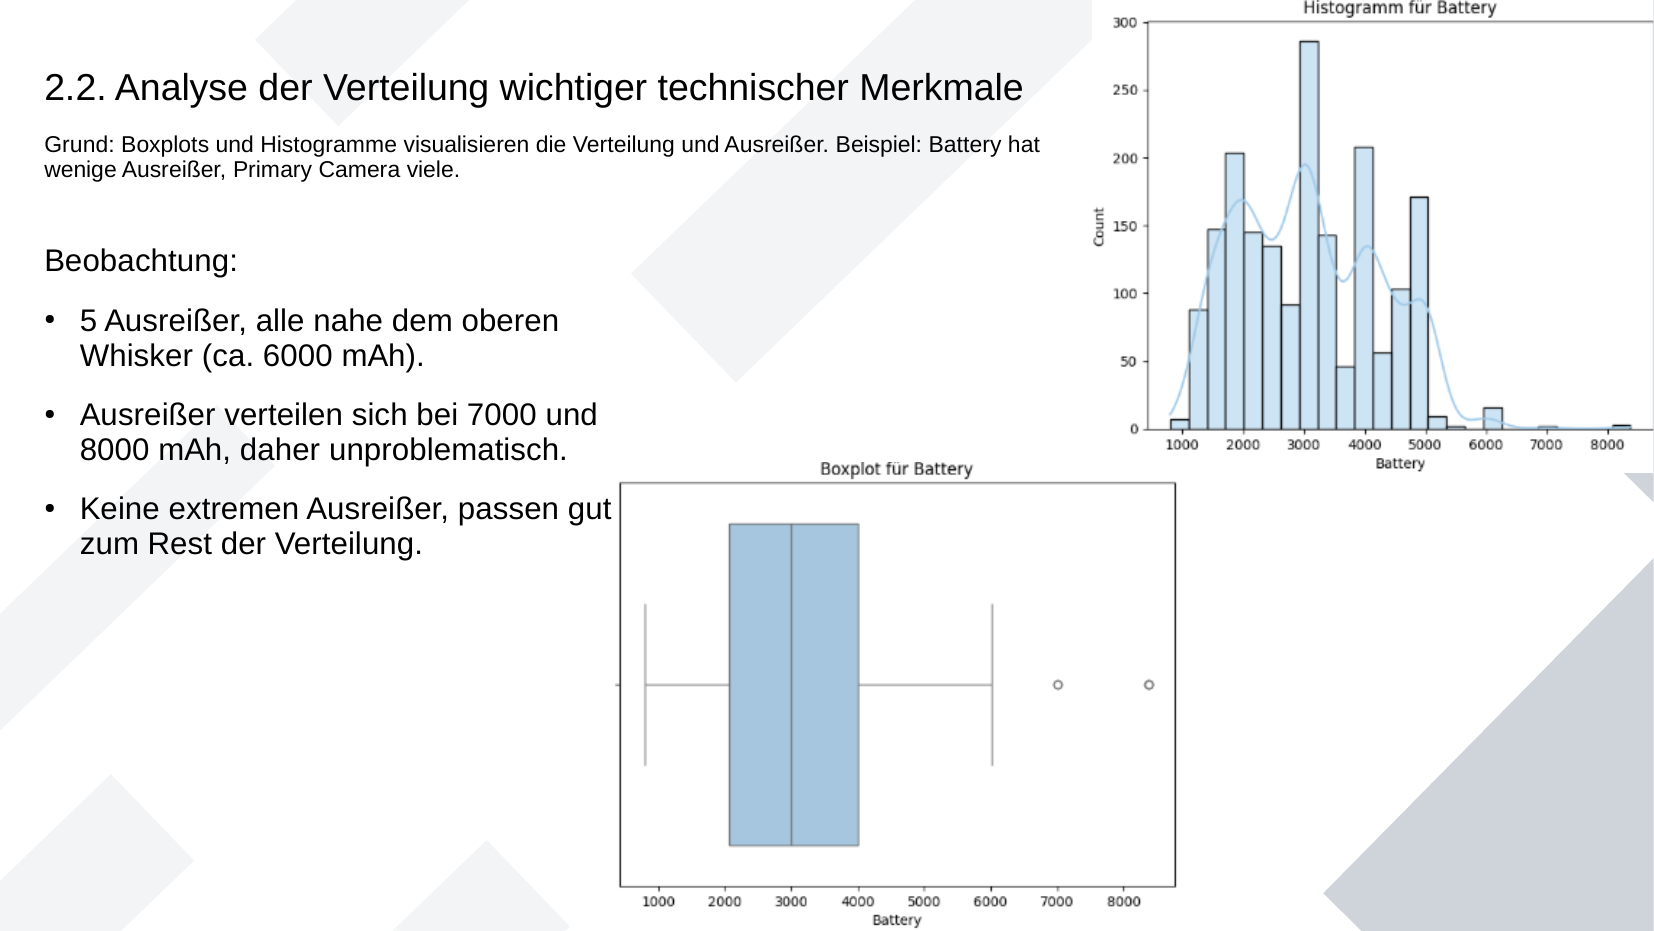

2.2. Analyse der Verteilung wichtiger technischer Merkmale
Grund: Boxplots und Histogramme visualisieren die Verteilung und Ausreißer. Beispiel: Battery hat wenige Ausreißer, Primary Camera viele.
Beobachtung:
5 Ausreißer, alle nahe dem oberen Whisker (ca. 6000 mAh).
Ausreißer verteilen sich bei 7000 und 8000 mAh, daher unproblematisch.
Keine extremen Ausreißer, passen gut zum Rest der Verteilung.